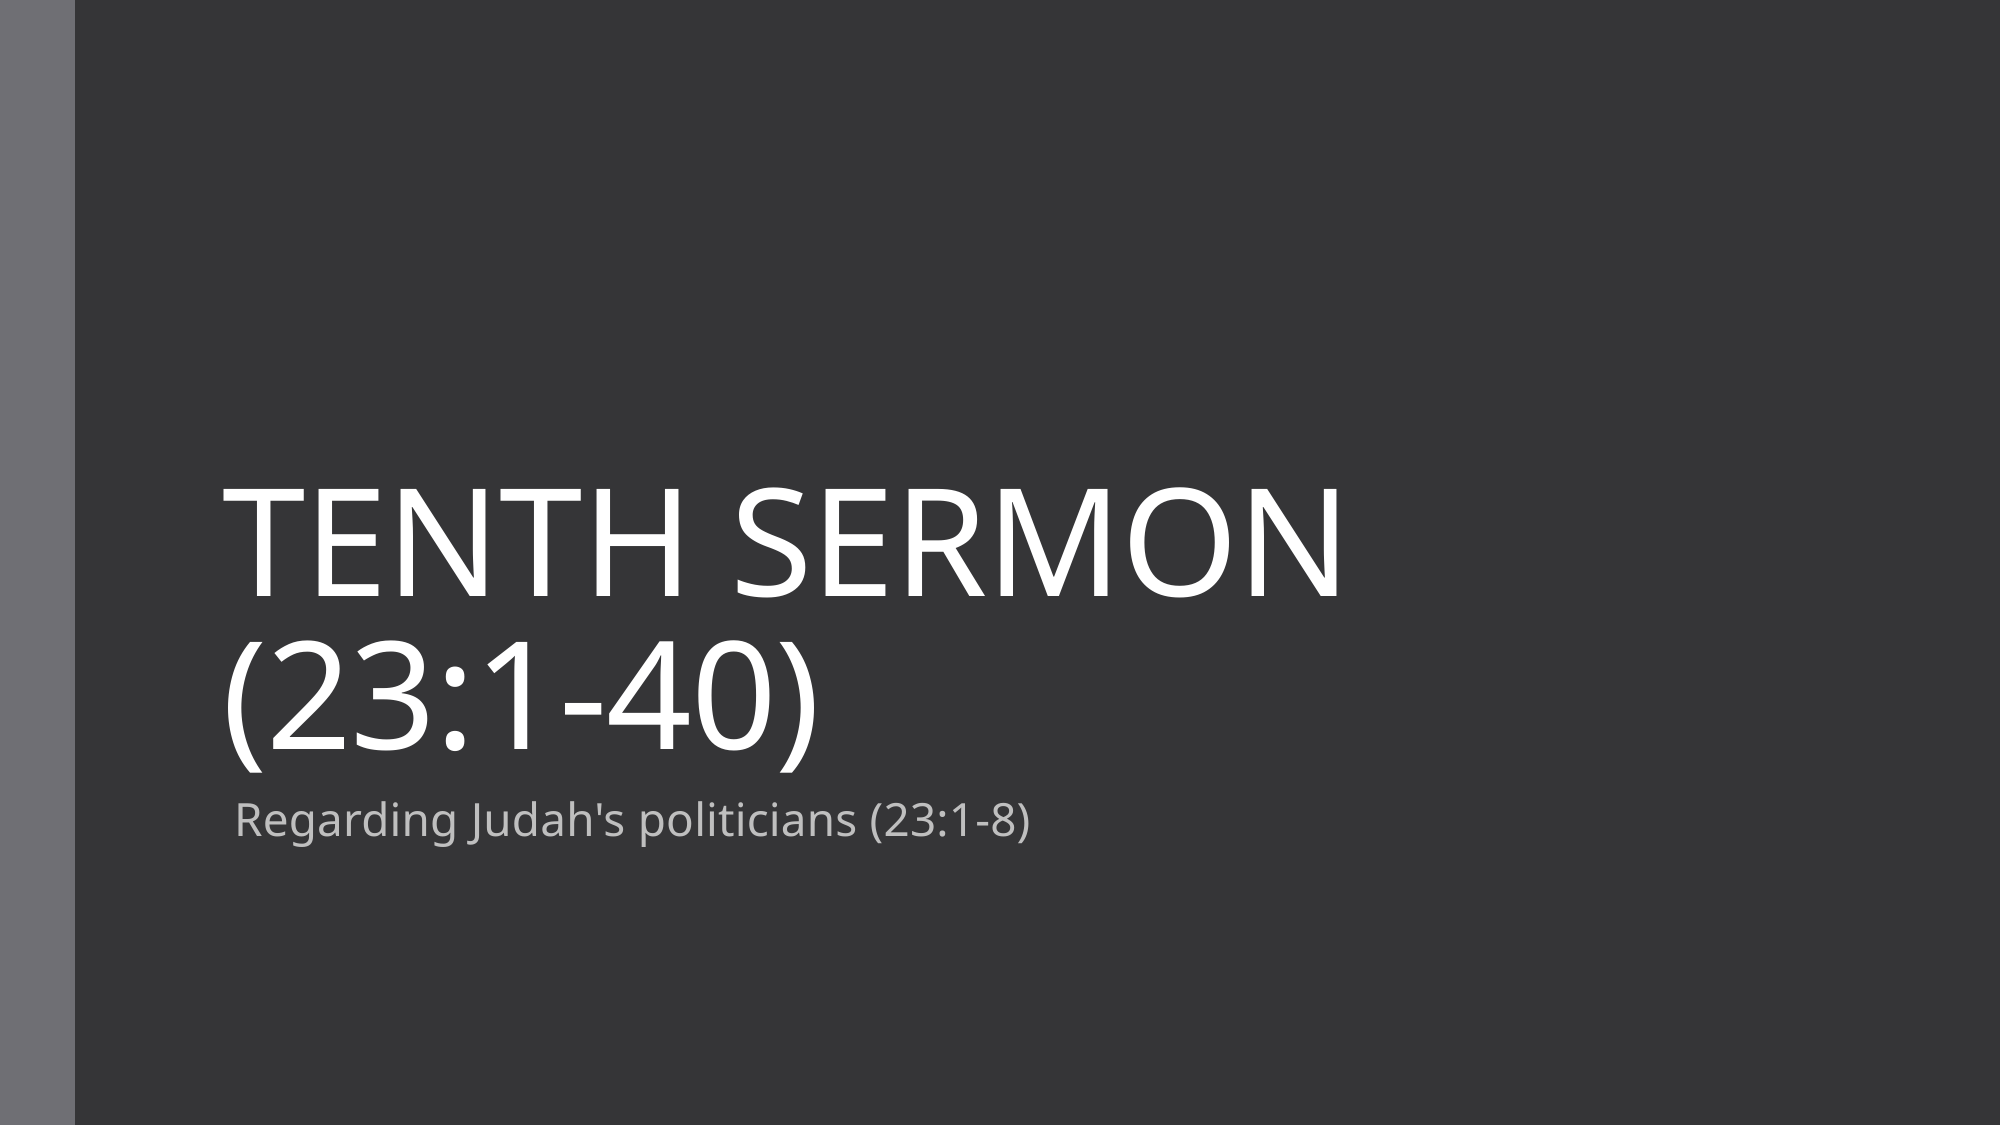

# TENTH SERMON (23:1-40)
 Regarding Judah's politicians (23:1-8)